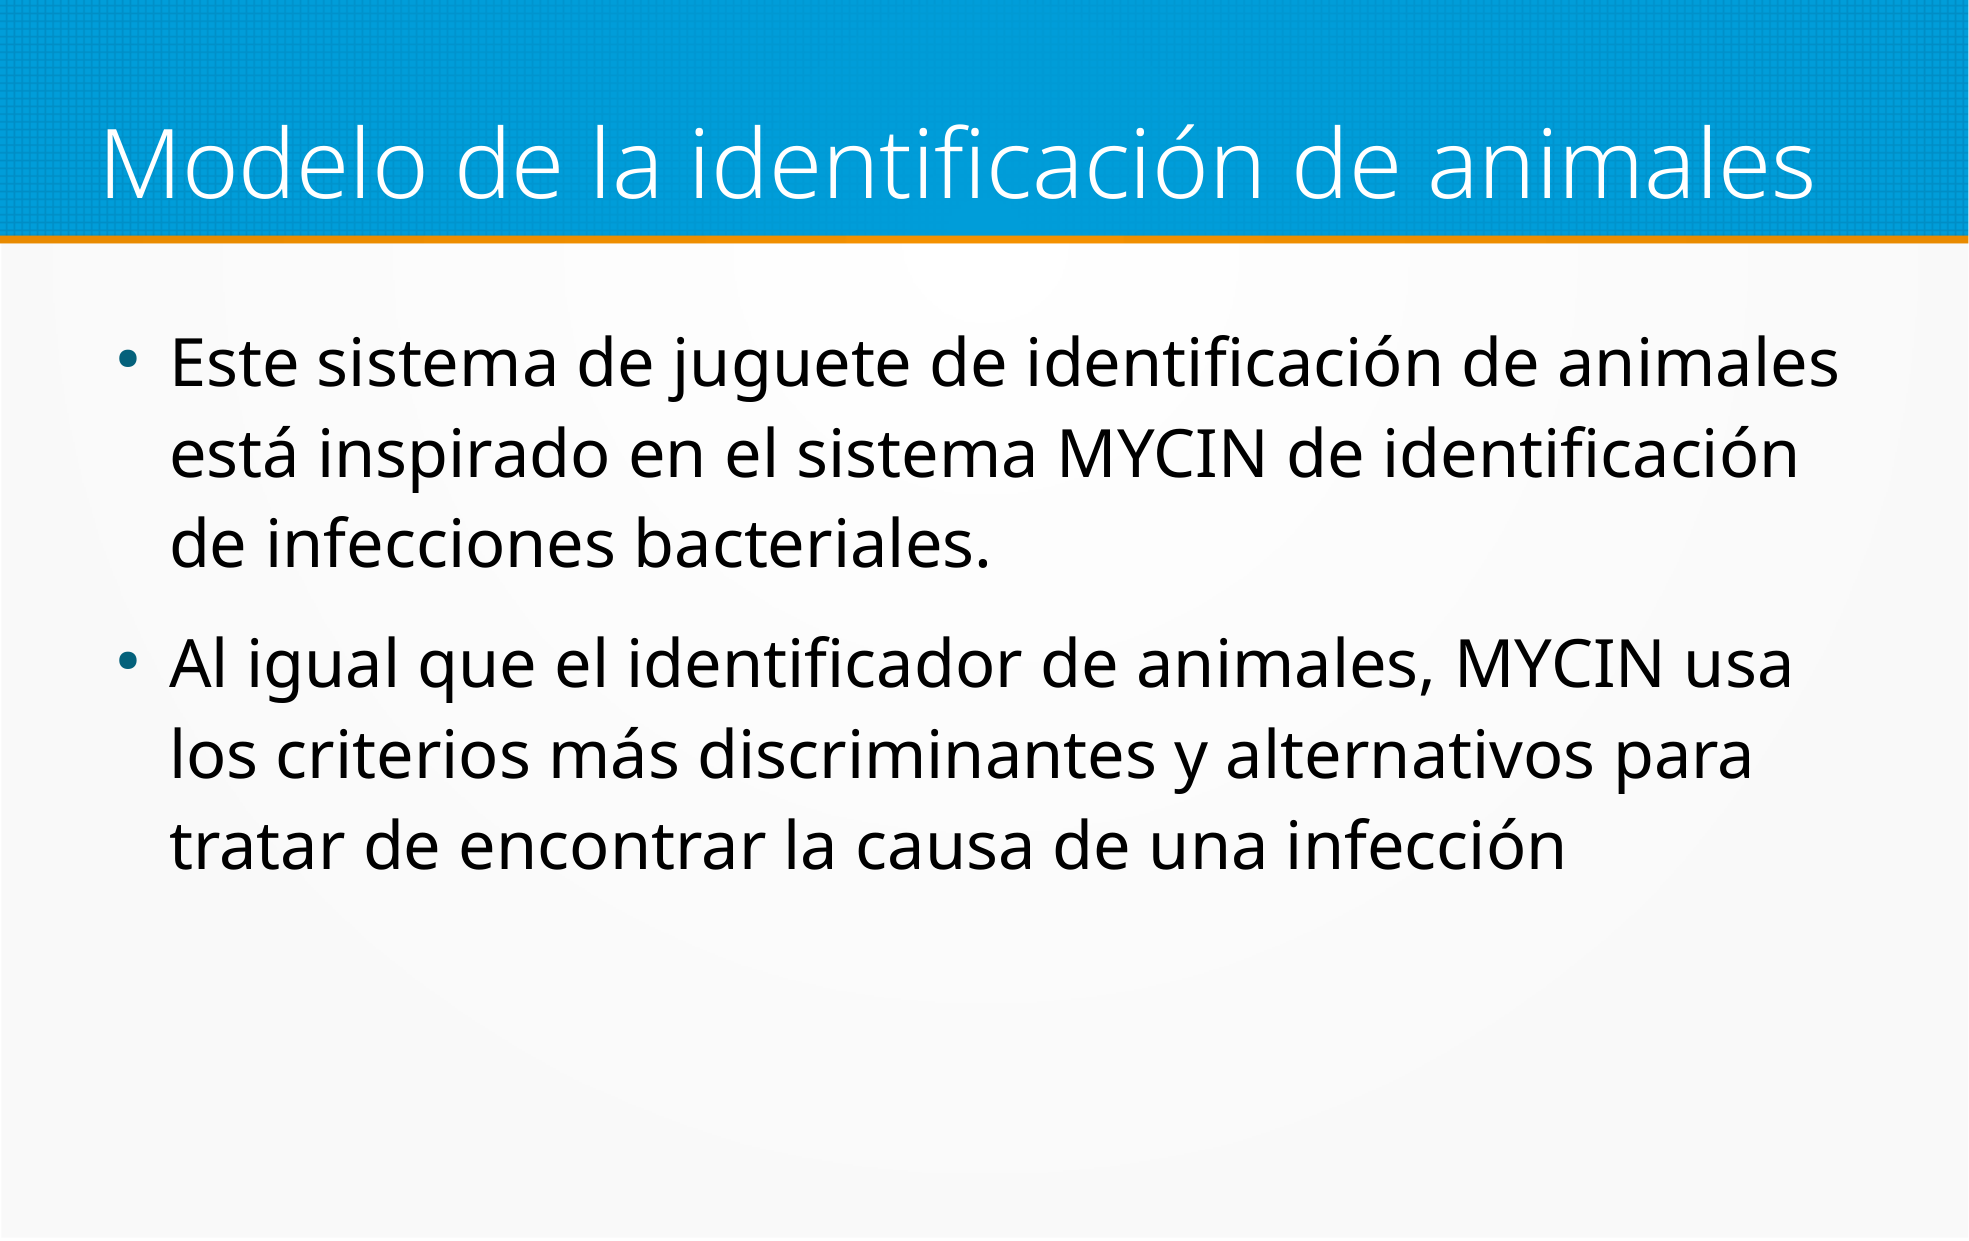

# Modelo de la identificación de animales
Este sistema de juguete de identificación de animales está inspirado en el sistema MYCIN de identificación de infecciones bacteriales.
Al igual que el identificador de animales, MYCIN usa los criterios más discriminantes y alternativos para tratar de encontrar la causa de una infección